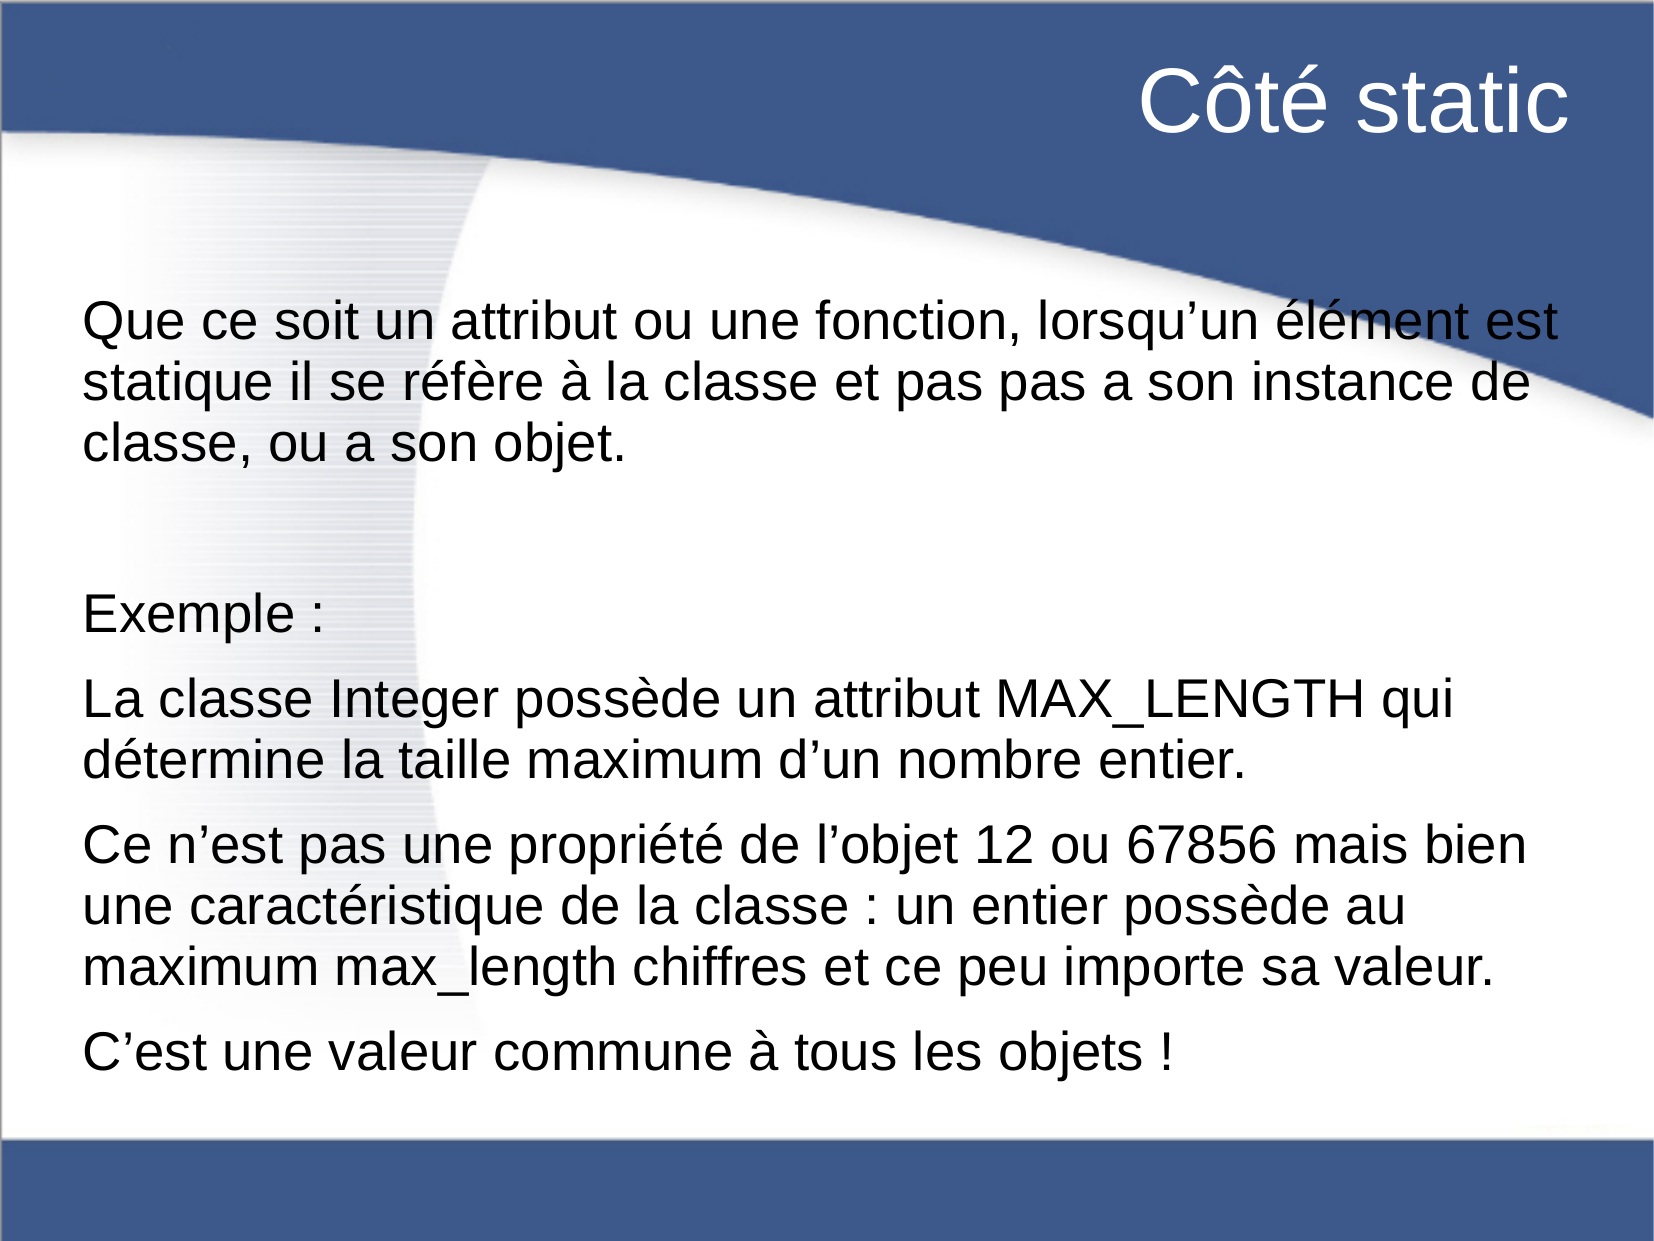

# Côté static
Que ce soit un attribut ou une fonction, lorsqu’un élément est statique il se réfère à la classe et pas pas a son instance de classe, ou a son objet.
Exemple :
La classe Integer possède un attribut MAX_LENGTH qui détermine la taille maximum d’un nombre entier.
Ce n’est pas une propriété de l’objet 12 ou 67856 mais bien une caractéristique de la classe : un entier possède au maximum max_length chiffres et ce peu importe sa valeur.
C’est une valeur commune à tous les objets !